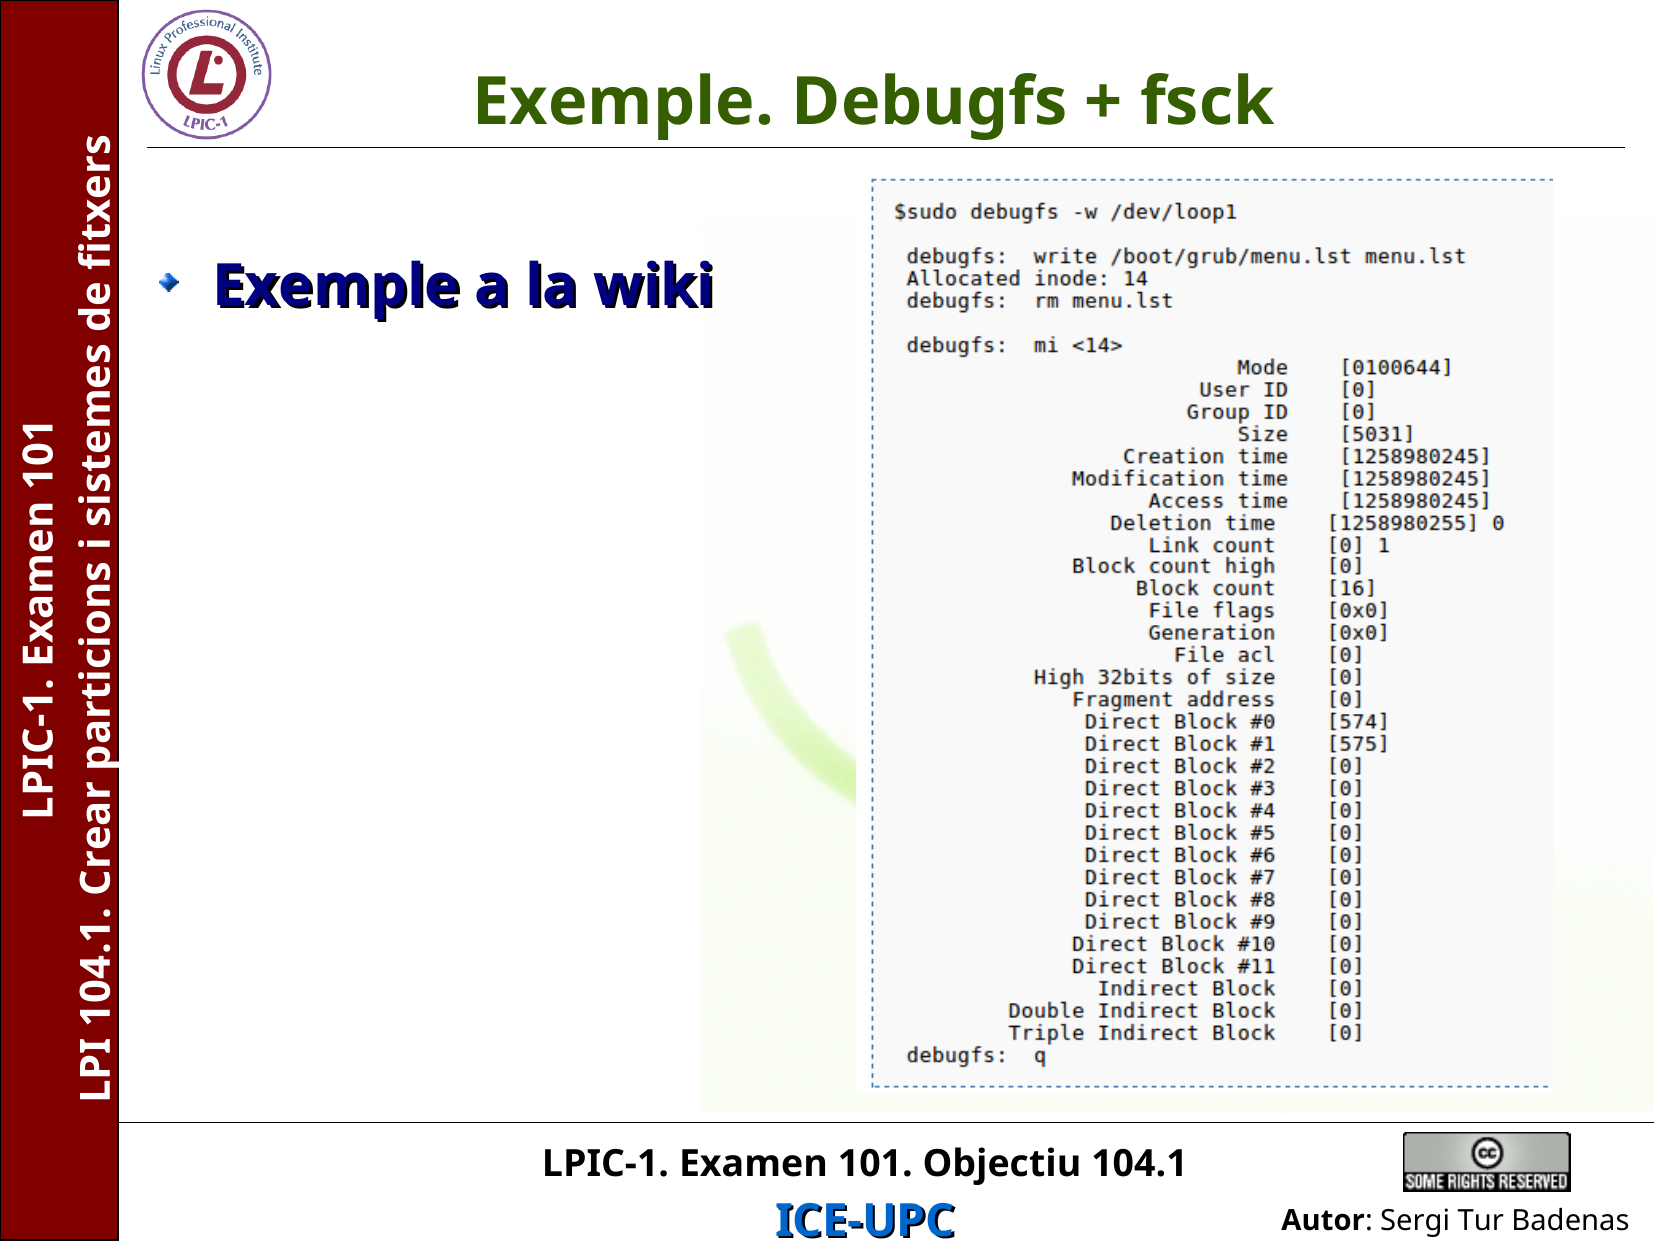

# Exemple. Debugfs + fsck
Exemple a la wiki